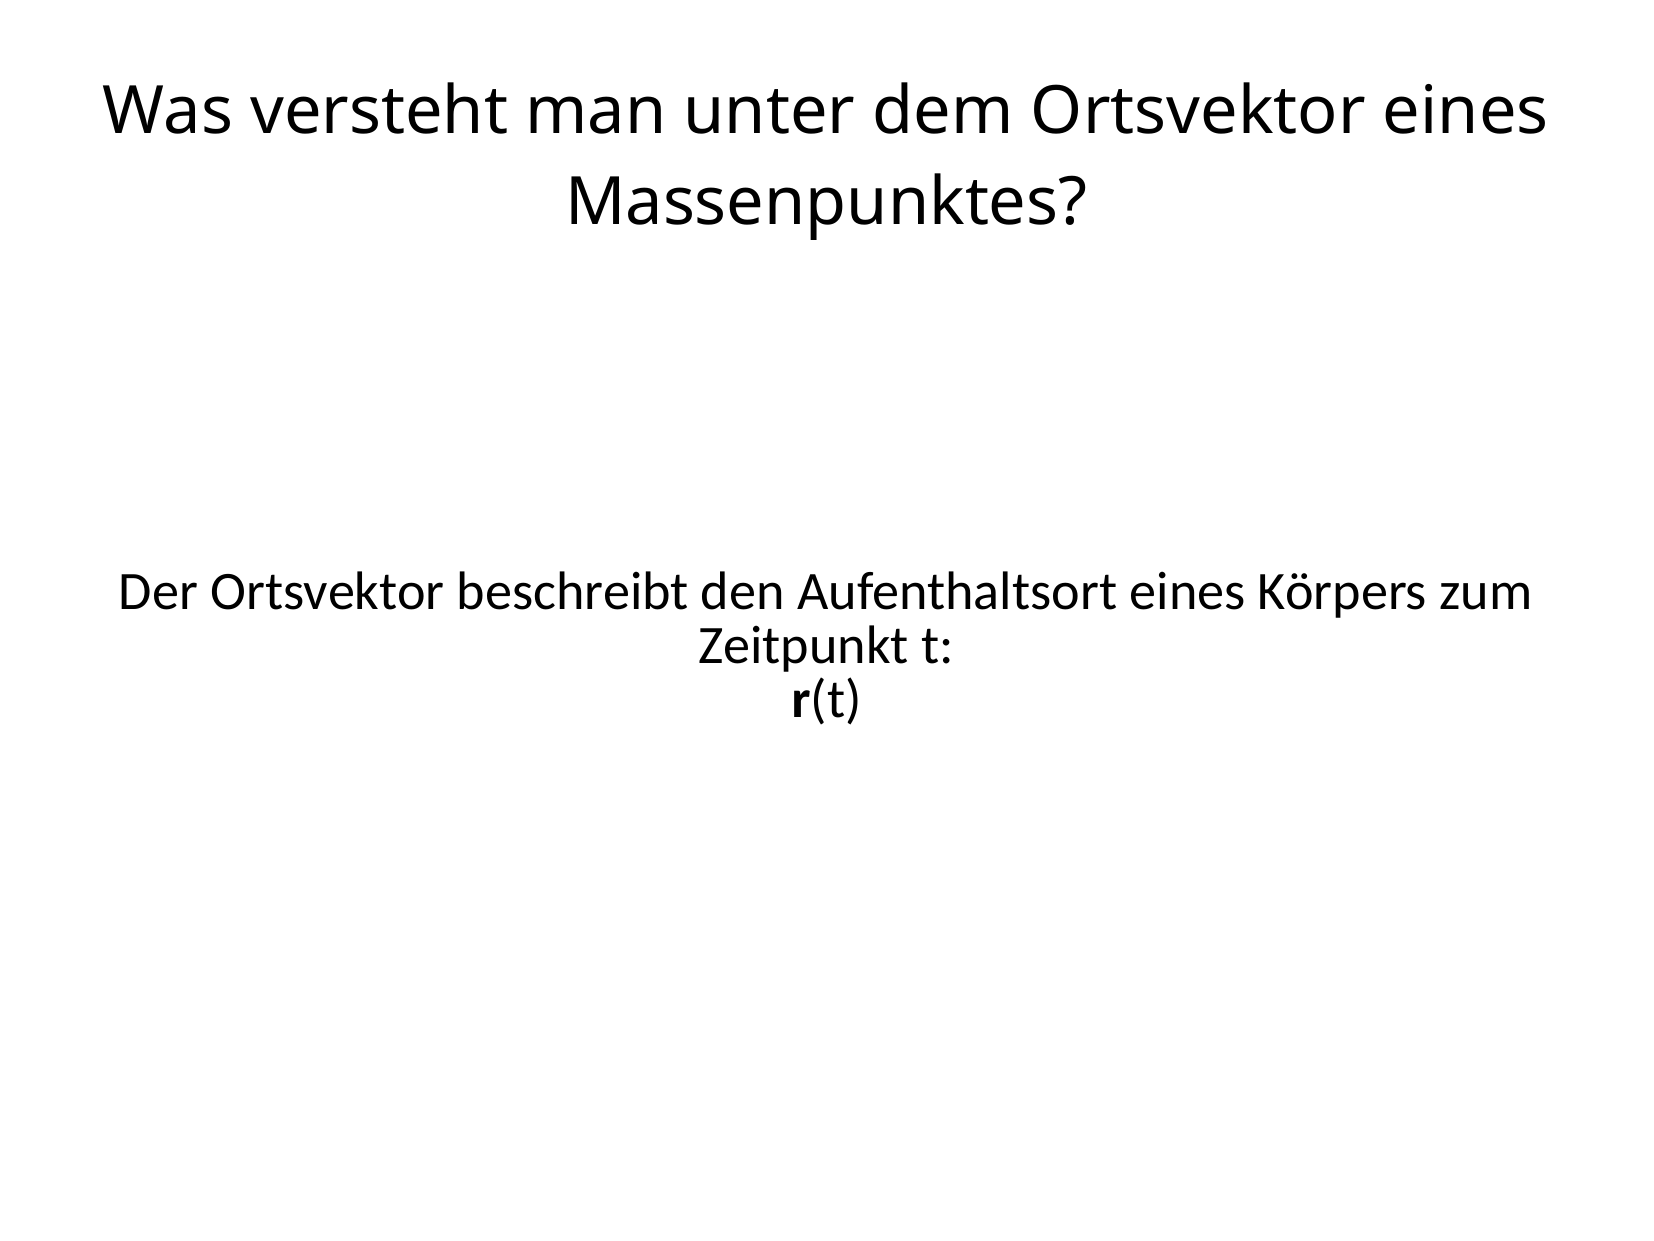

# Was versteht man unter dem Ortsvektor eines Massenpunktes?
Der Ortsvektor beschreibt den Aufenthaltsort eines Körpers zum Zeitpunkt t:
r(t)